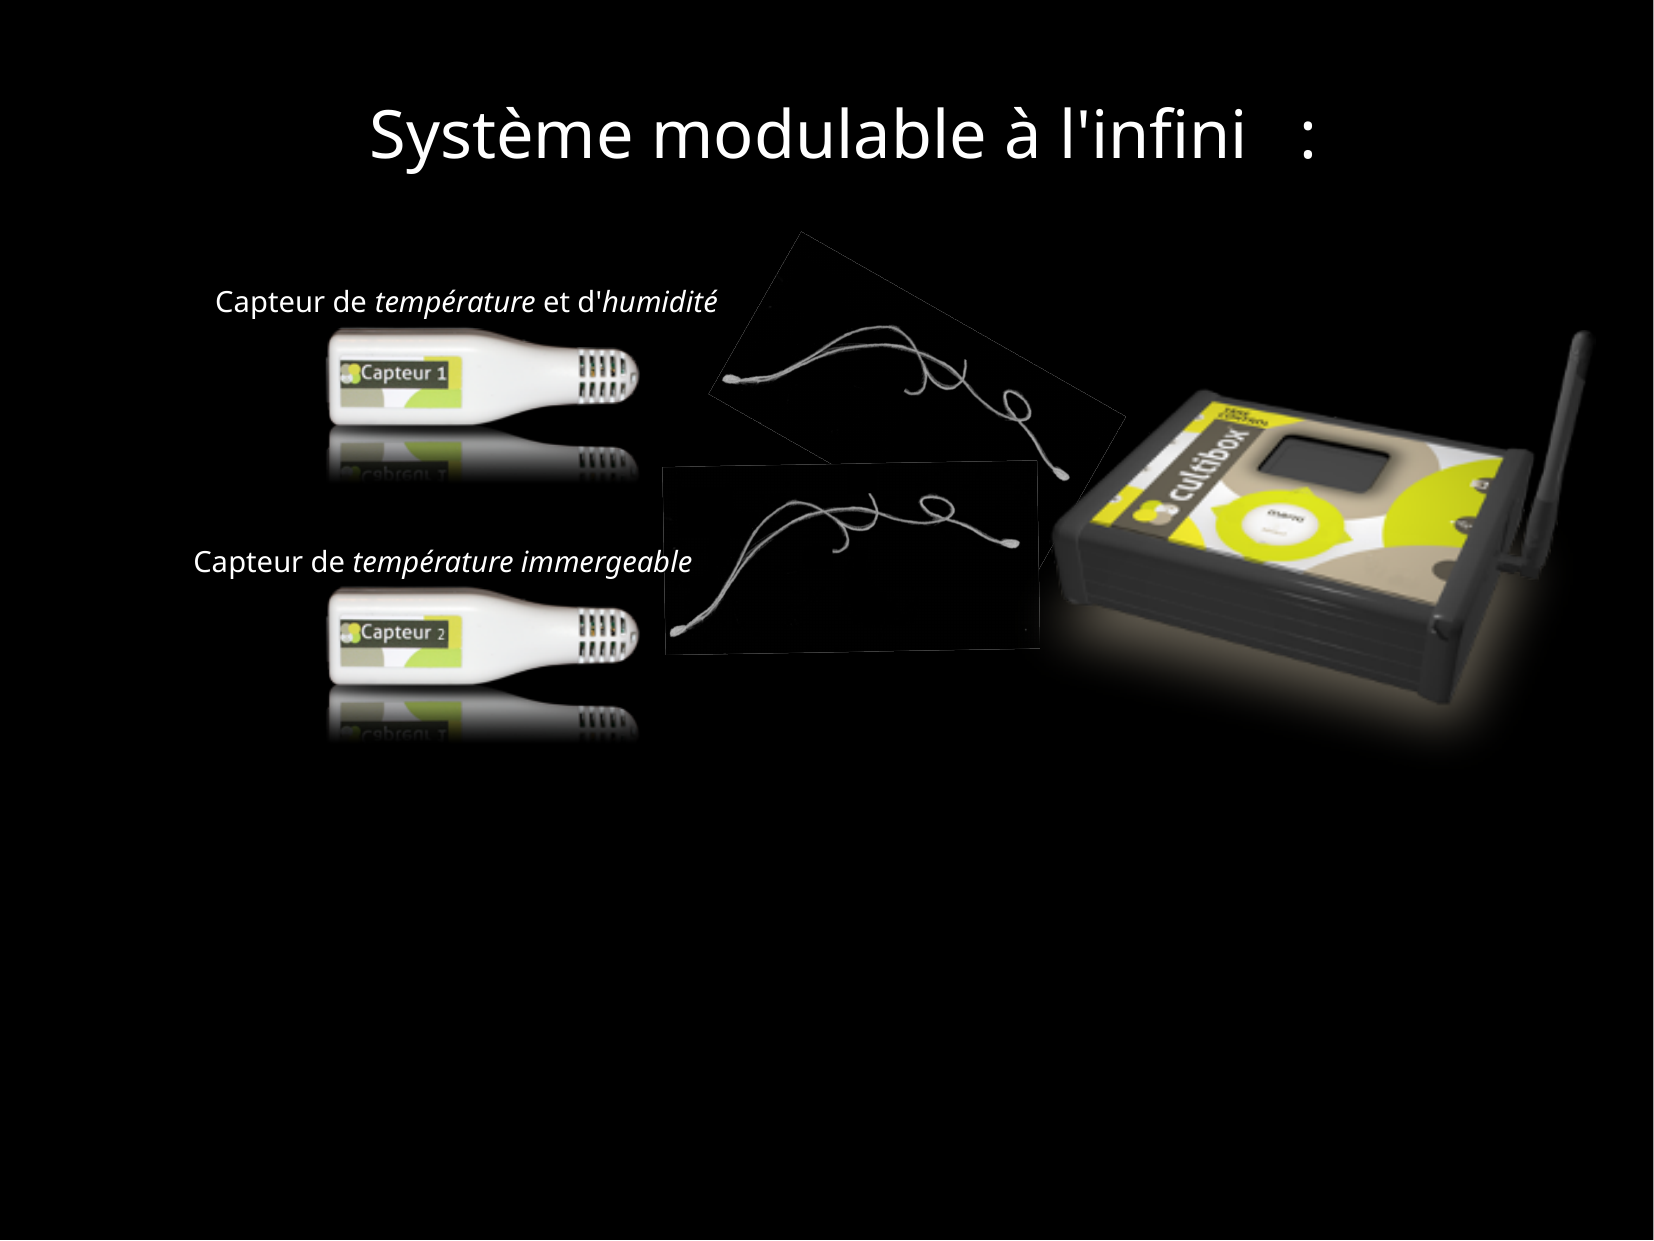

# Système modulable à l'infini   :
Capteur de température et d'humidité
Capteur de température immergeable